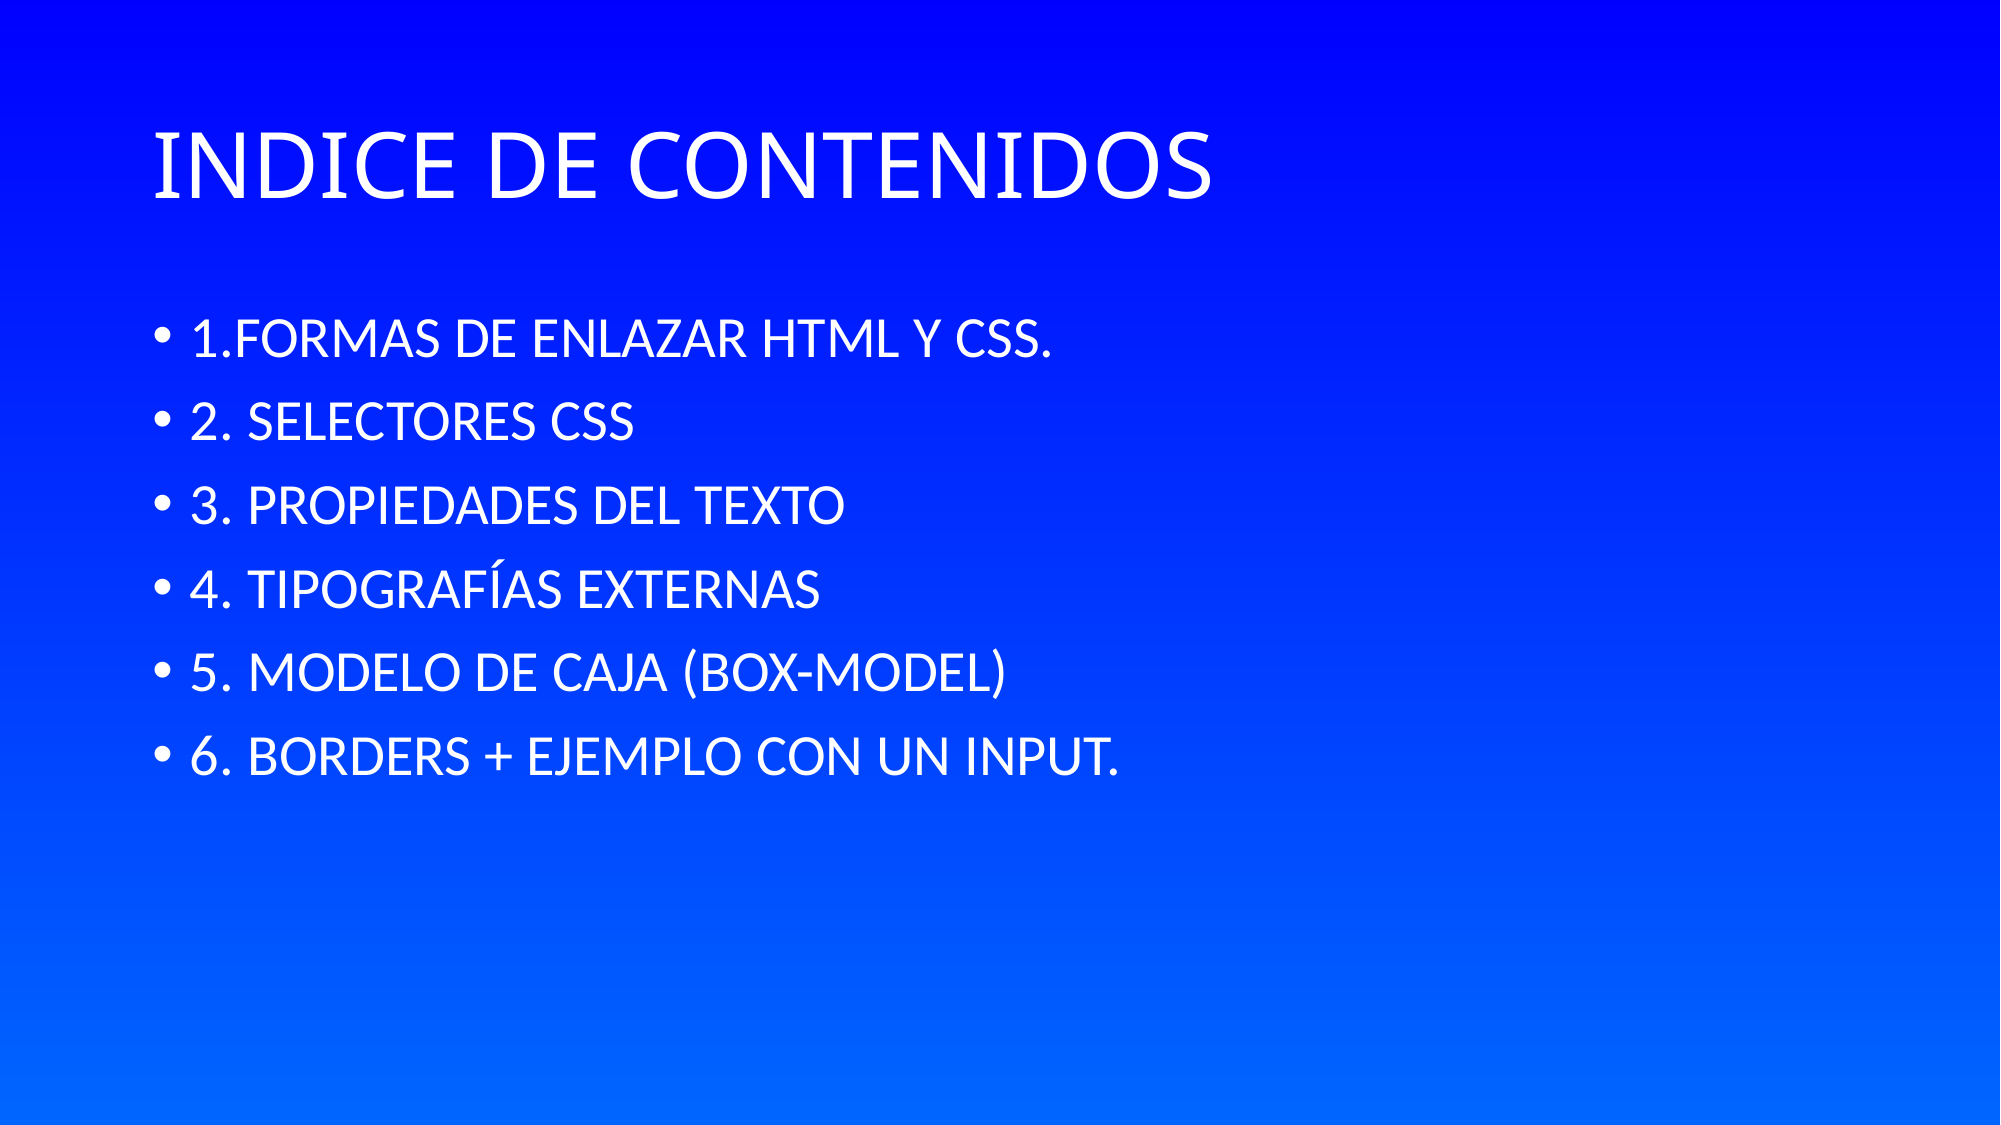

# INDICE DE CONTENIDOS
1.FORMAS DE ENLAZAR HTML Y CSS.
2. SELECTORES CSS
3. PROPIEDADES DEL TEXTO
4. TIPOGRAFÍAS EXTERNAS
5. MODELO DE CAJA (BOX-MODEL)
6. BORDERS + EJEMPLO CON UN INPUT.